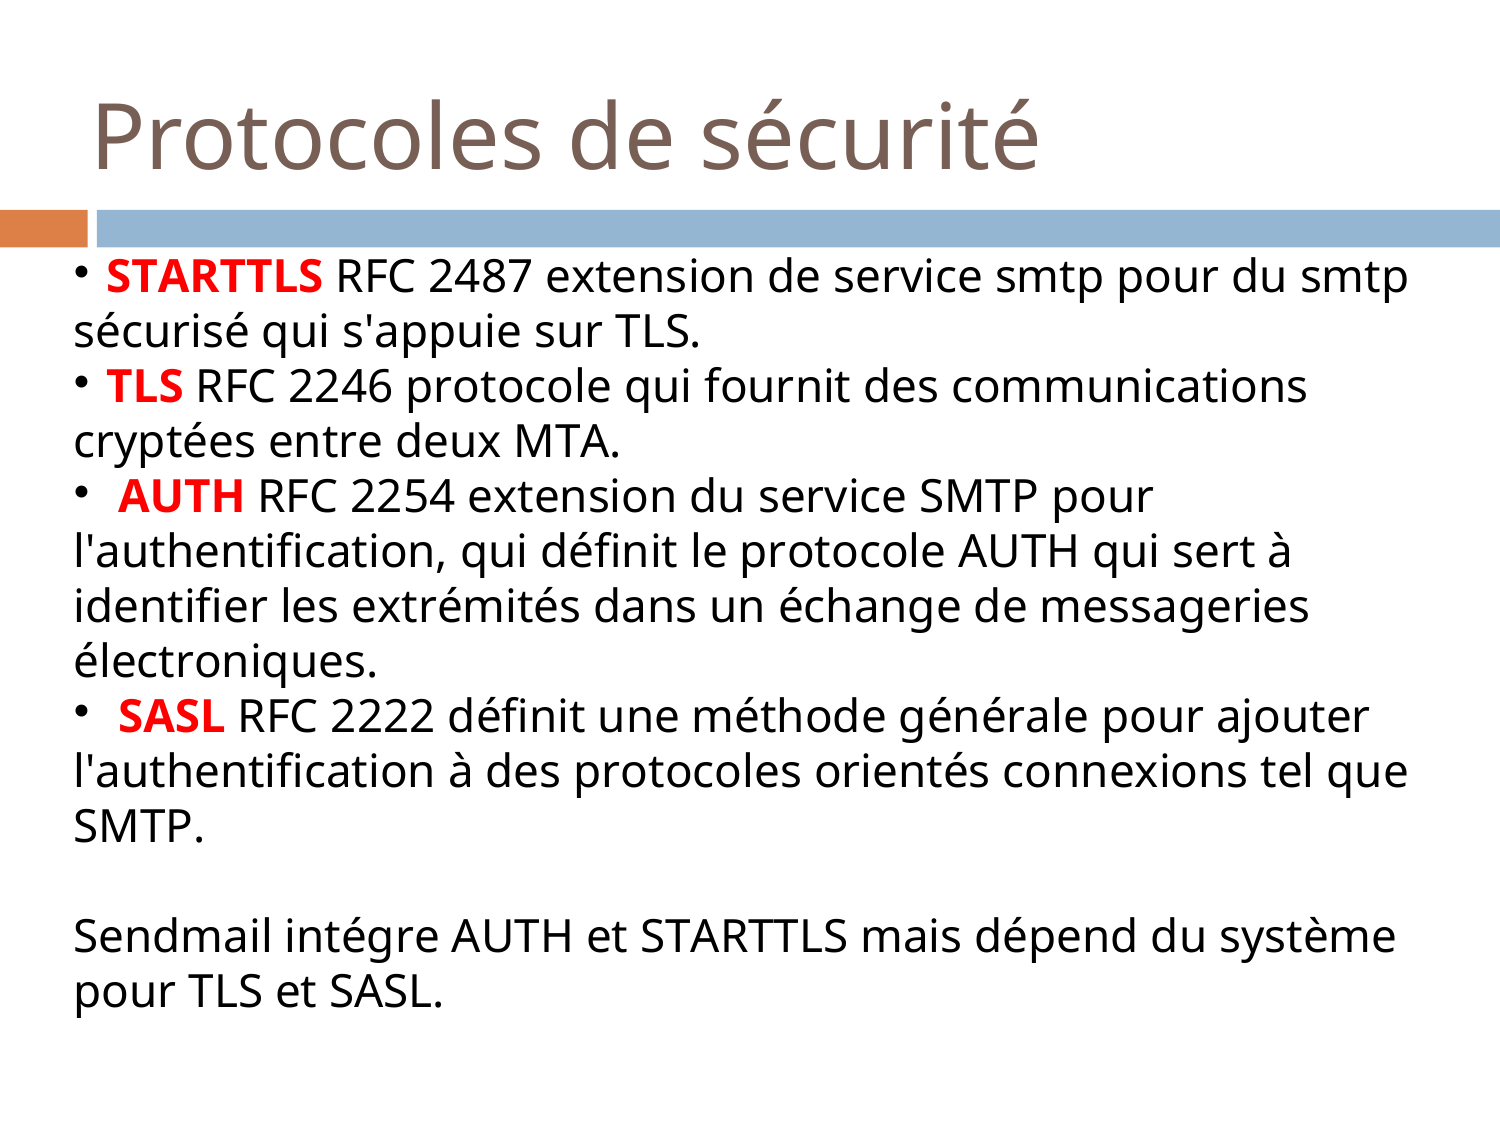

# Protocoles de sécurité
 STARTTLS RFC 2487 extension de service smtp pour du smtp sécurisé qui s'appuie sur TLS.
 TLS RFC 2246 protocole qui fournit des communications cryptées entre deux MTA.
 AUTH RFC 2254 extension du service SMTP pour l'authentification, qui définit le protocole AUTH qui sert à identifier les extrémités dans un échange de messageries électroniques.
 SASL RFC 2222 définit une méthode générale pour ajouter l'authentification à des protocoles orientés connexions tel que SMTP.
Sendmail intégre AUTH et STARTTLS mais dépend du système pour TLS et SASL.